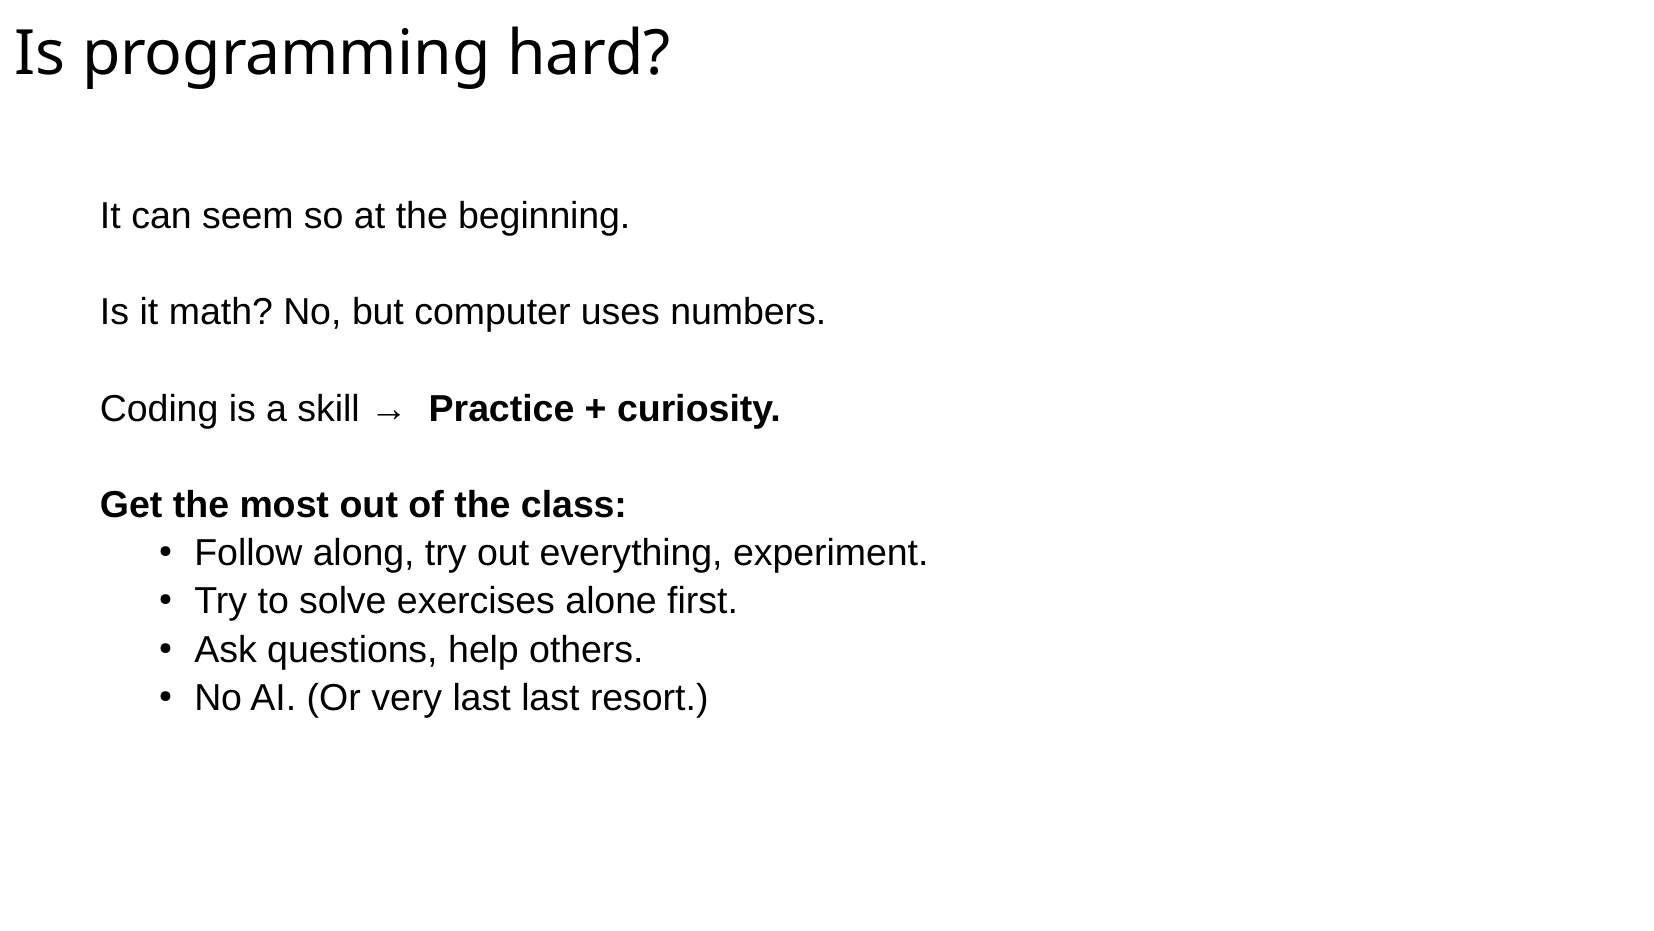

Is programming hard?
It can seem so at the beginning.
Is it math? No, but computer uses numbers.
Coding is a skill → Practice + curiosity.
Get the most out of the class:
Follow along, try out everything, experiment.
Try to solve exercises alone first.
Ask questions, help others.
No AI. (Or very last last resort.)